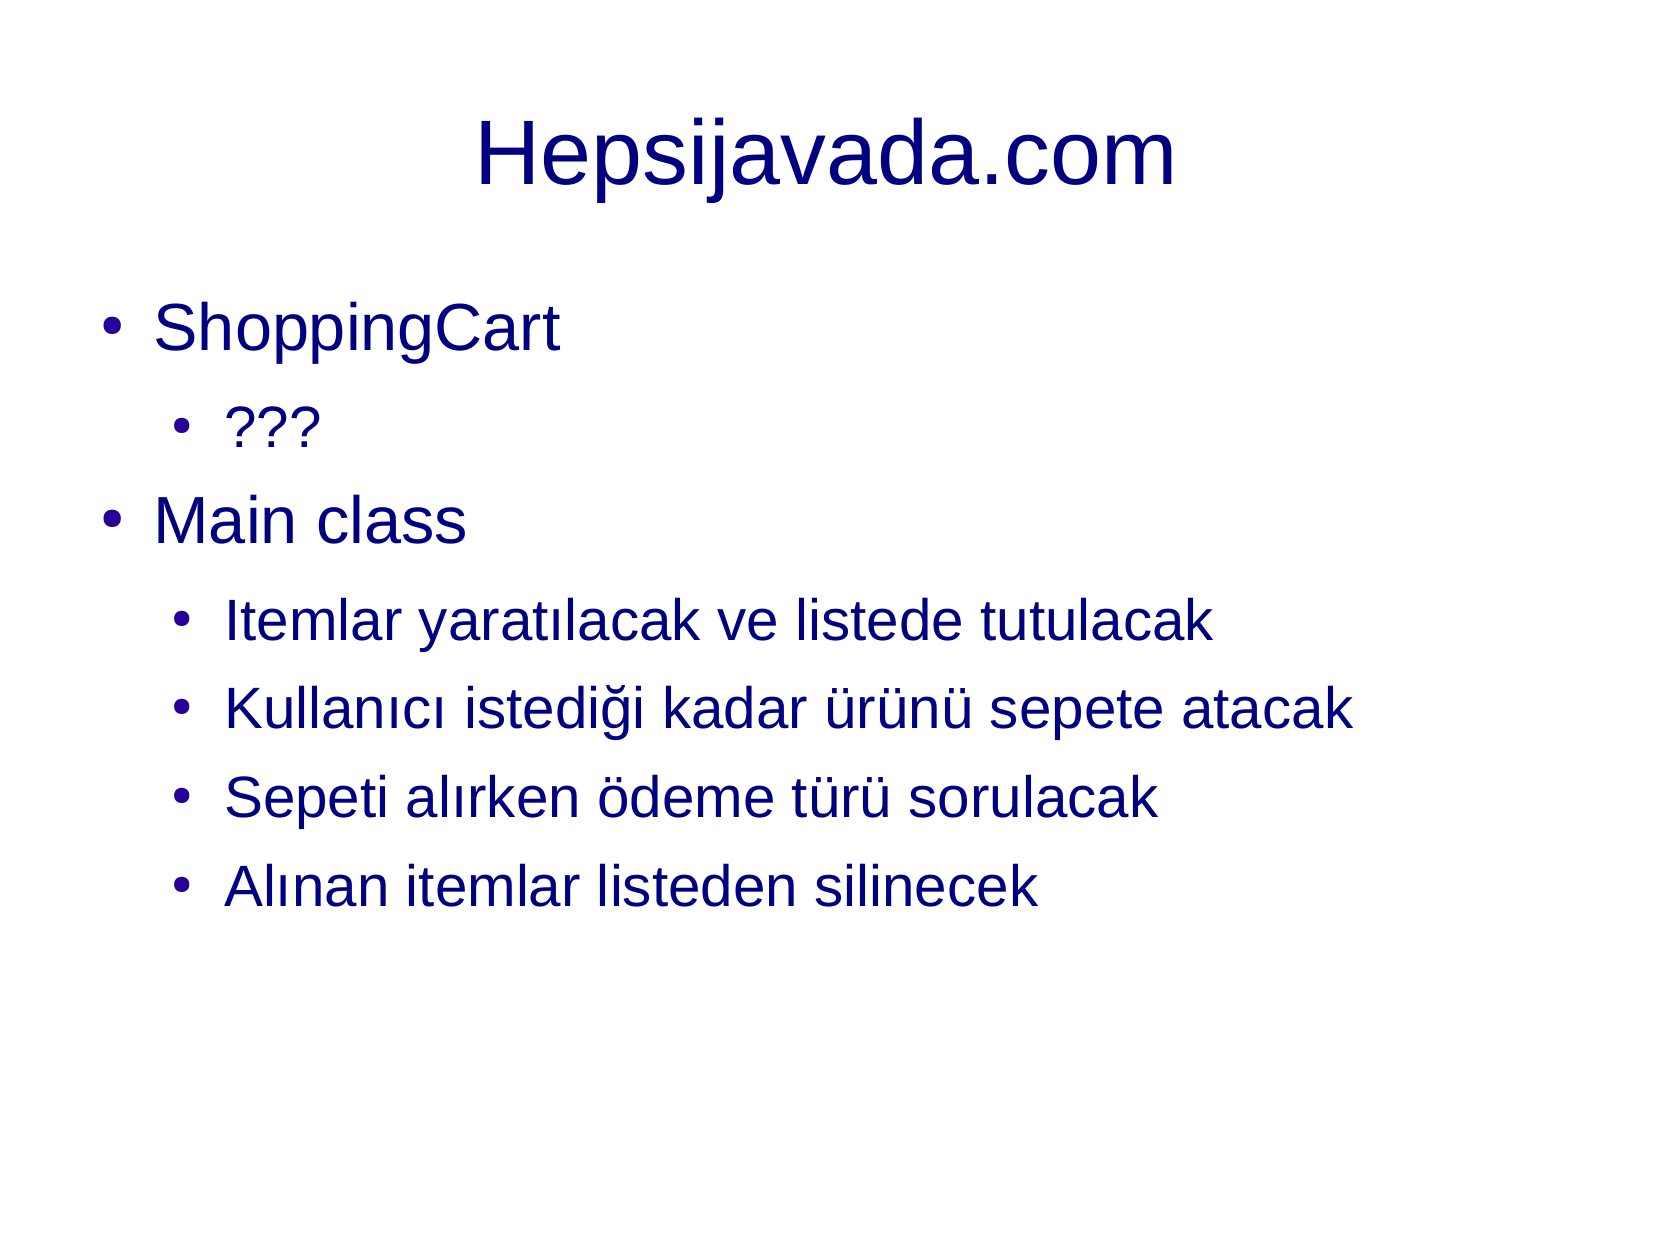

# Hepsijavada.com
ShoppingCart
???
Main class
Itemlar yaratılacak ve listede tutulacak
Kullanıcı istediği kadar ürünü sepete atacak
Sepeti alırken ödeme türü sorulacak
Alınan itemlar listeden silinecek